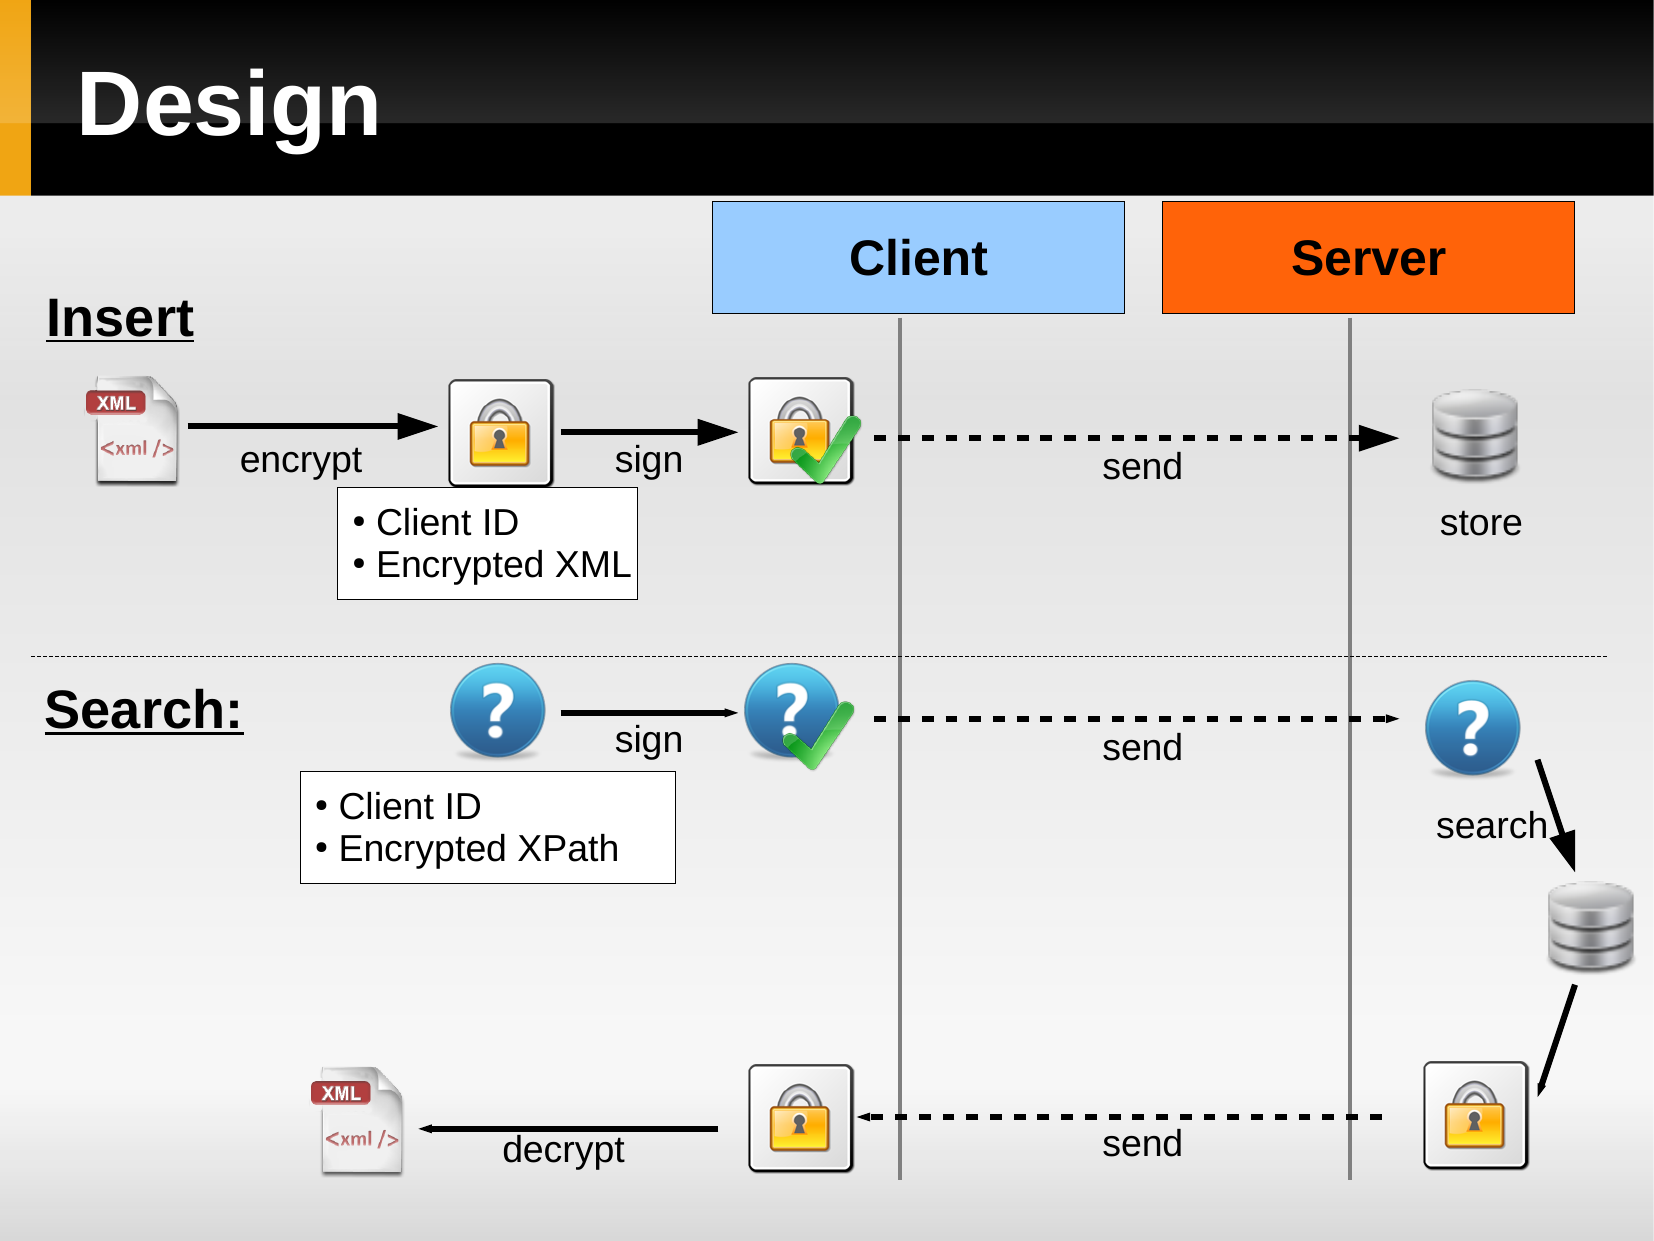

# Design
Client
Server
Insert
encrypt
sign
send
 Client ID
 Encrypted XML
store
Search:
sign
send
 Client ID
 Encrypted XPath
search
send
decrypt